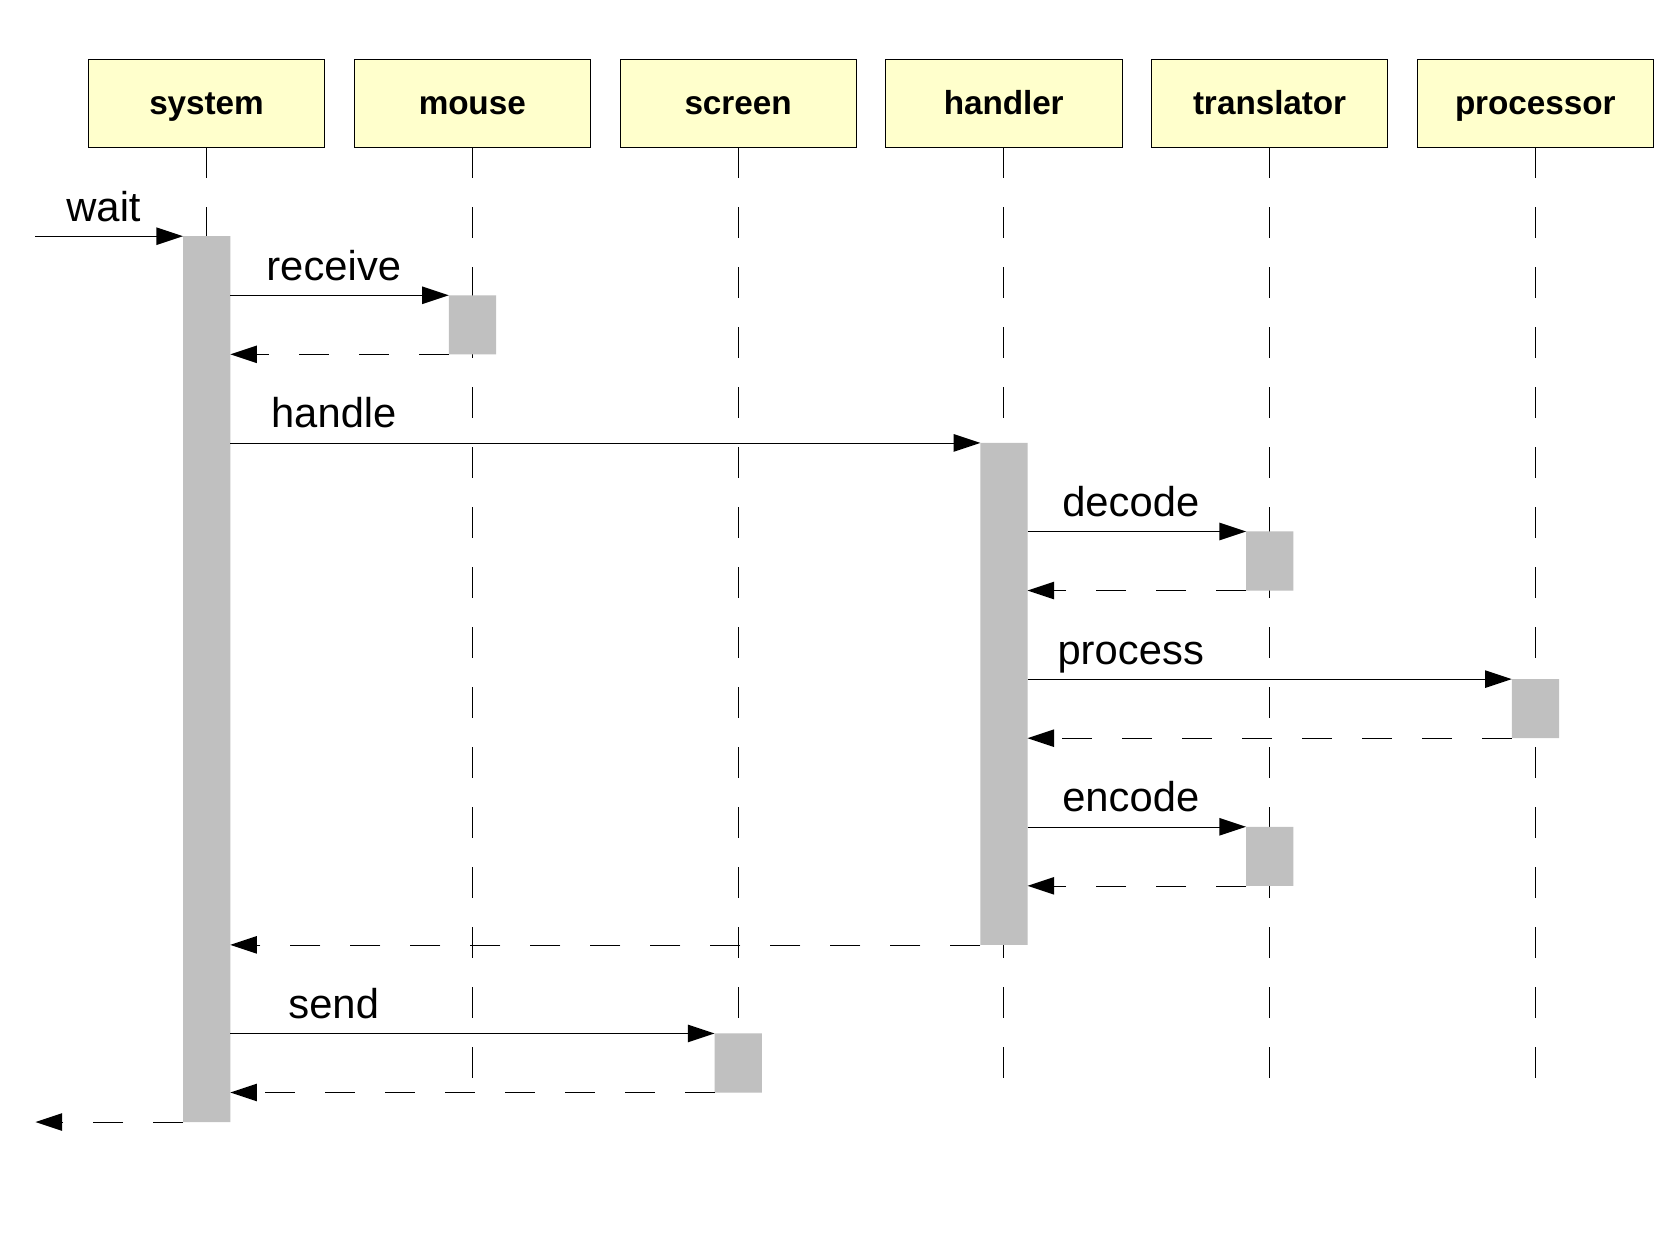

system
mouse
screen
handler
translator
processor
wait
receive
handle
decode
process
encode
send